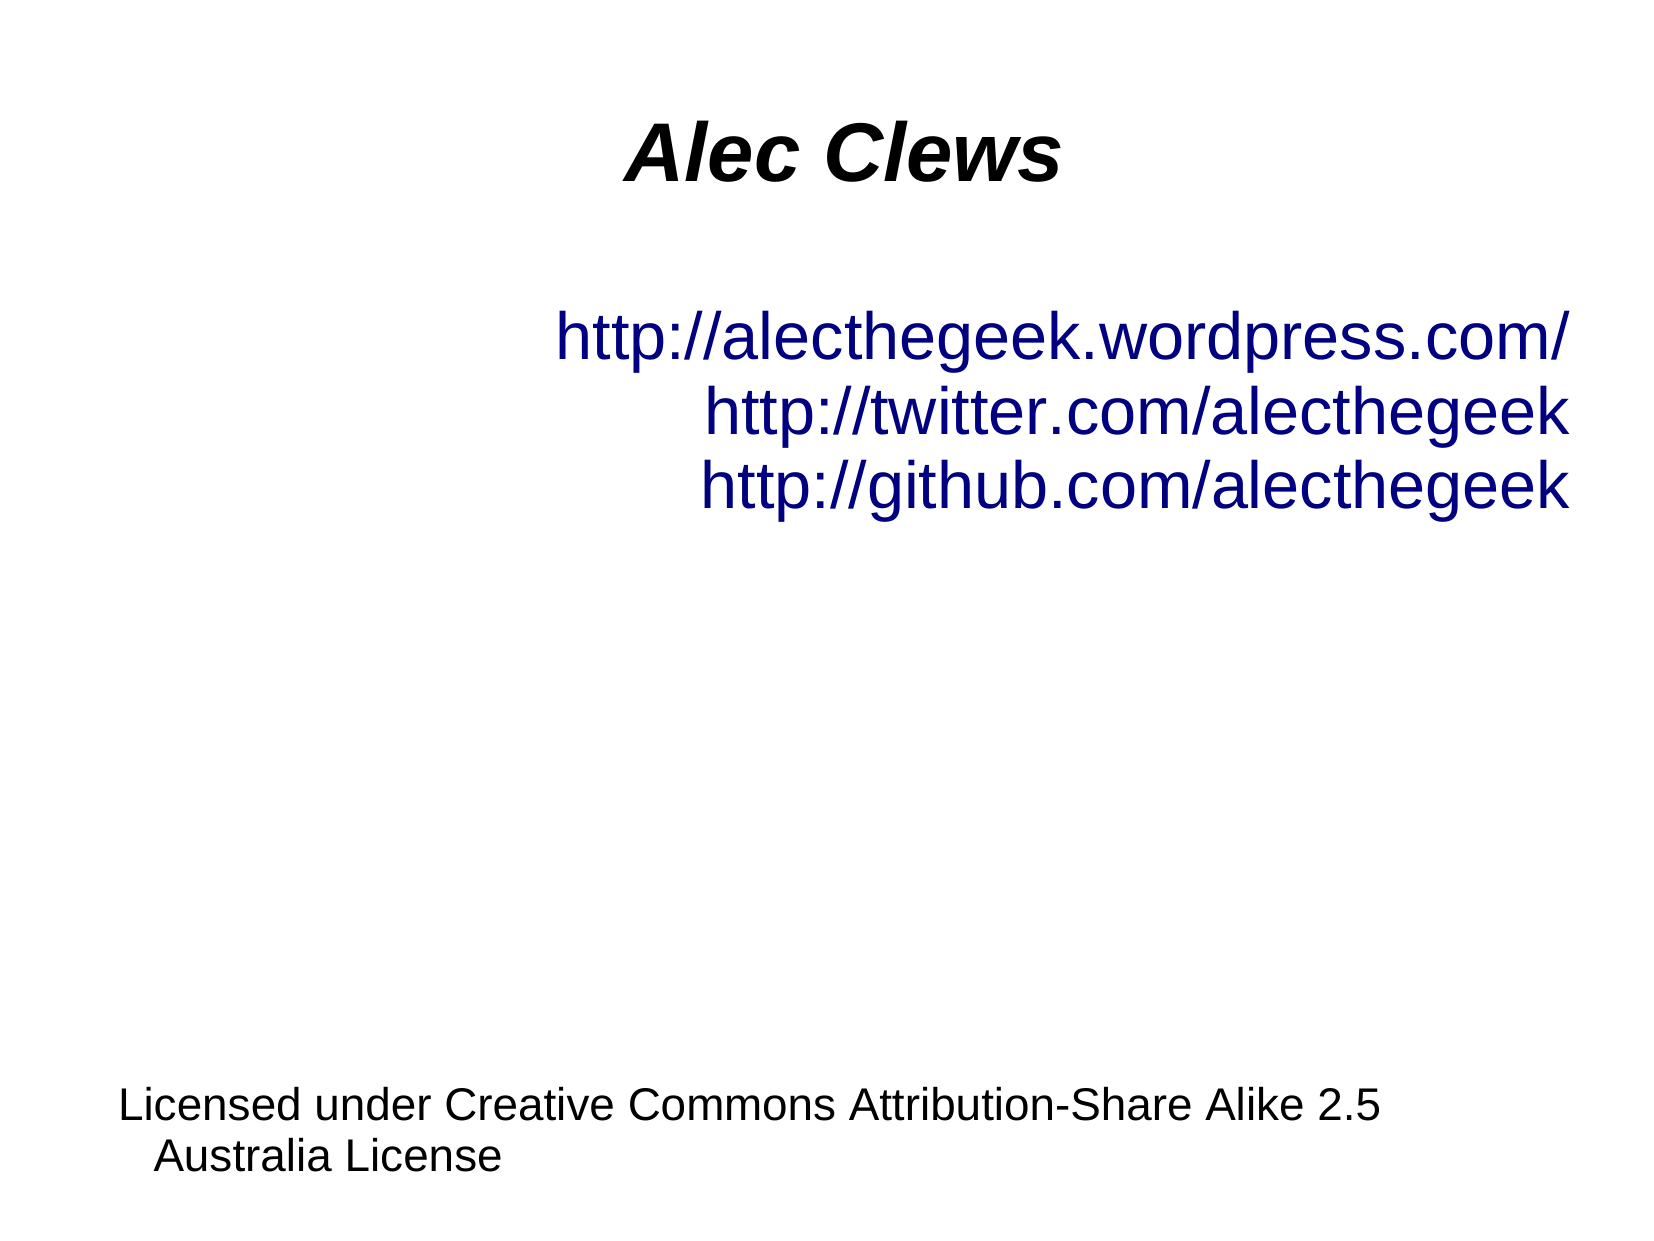

# Alec Clews
http://alecthegeek.wordpress.com/
http://twitter.com/alecthegeek
http://github.com/alecthegeek
Licensed under Creative Commons Attribution-Share Alike 2.5 Australia License